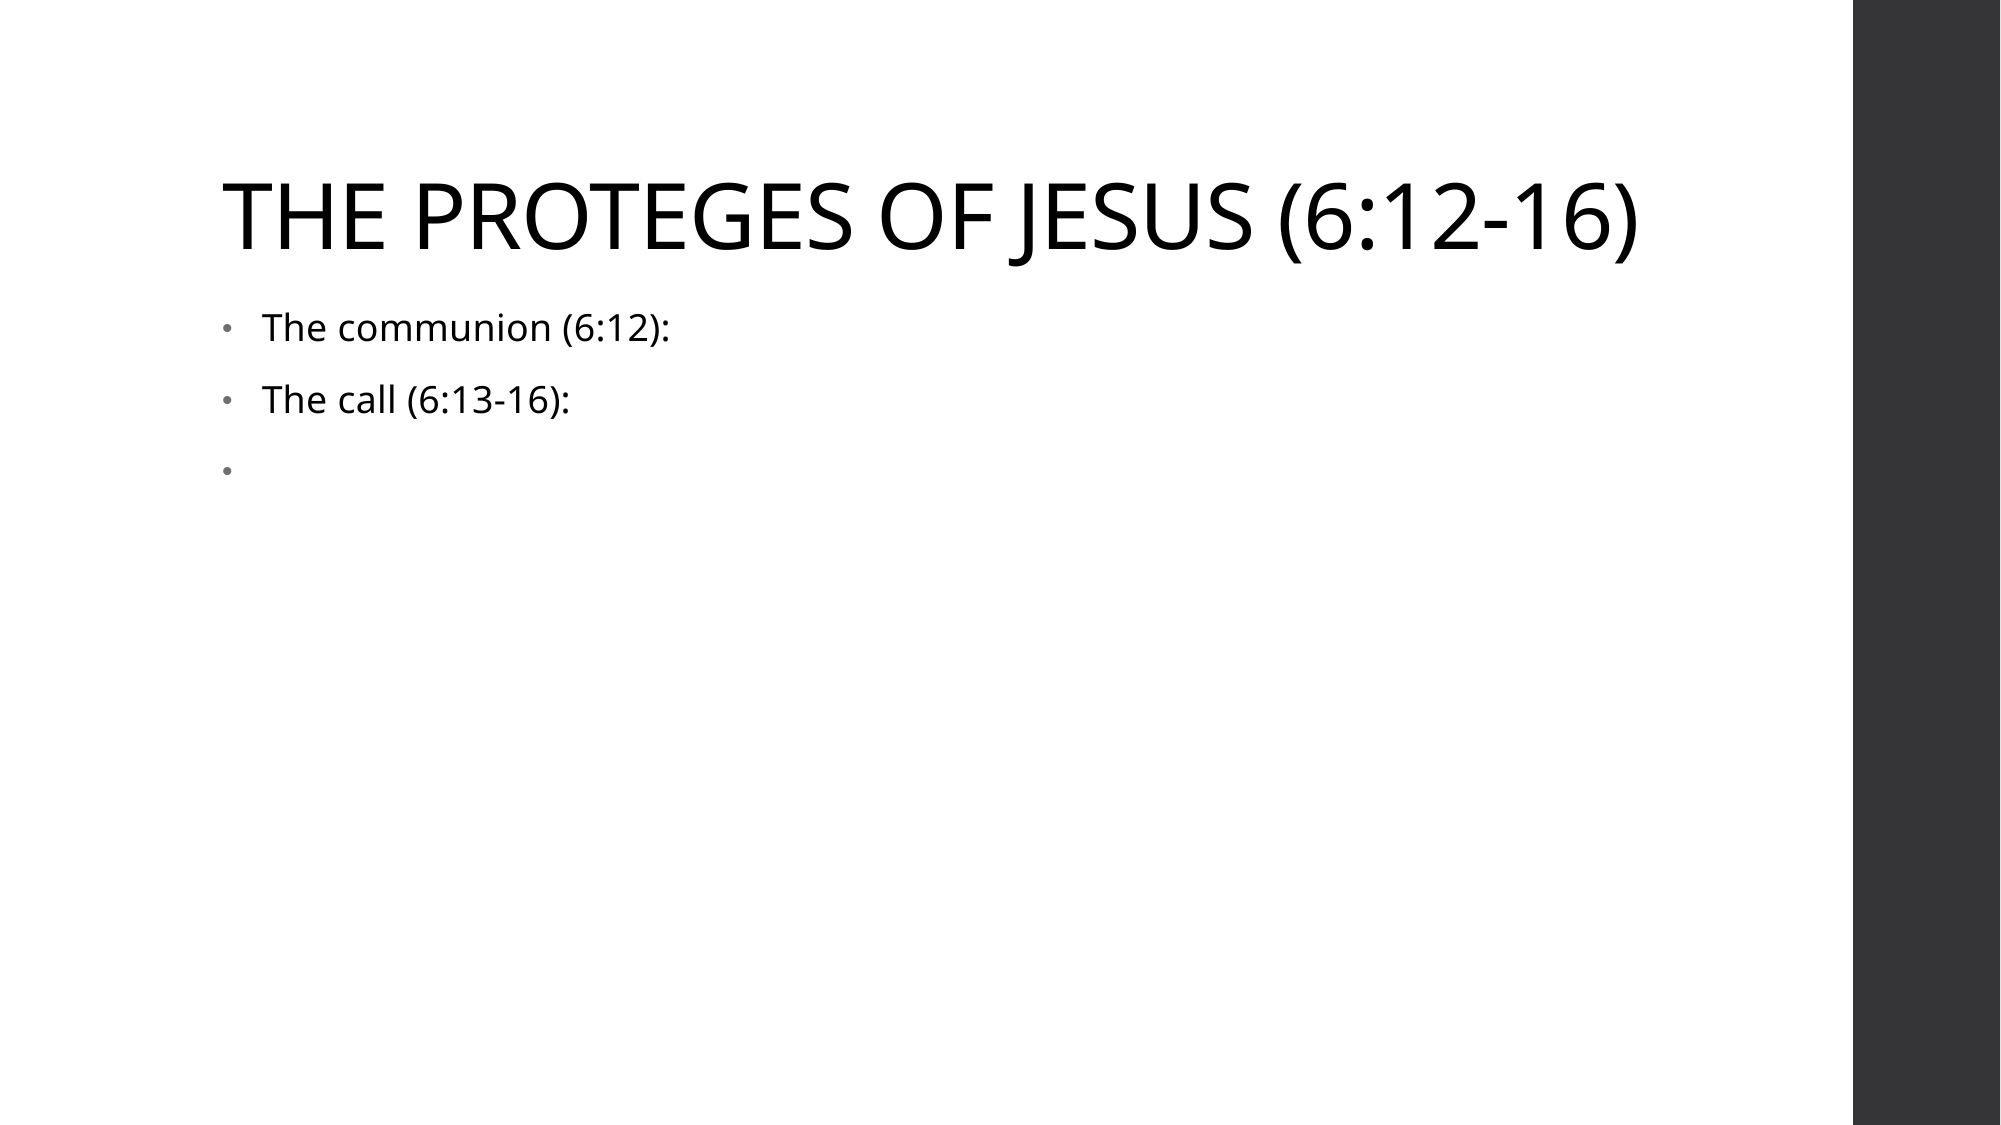

# THE PROTEGES OF JESUS (6:12-16)
 The communion (6:12):
 The call (6:13-16):